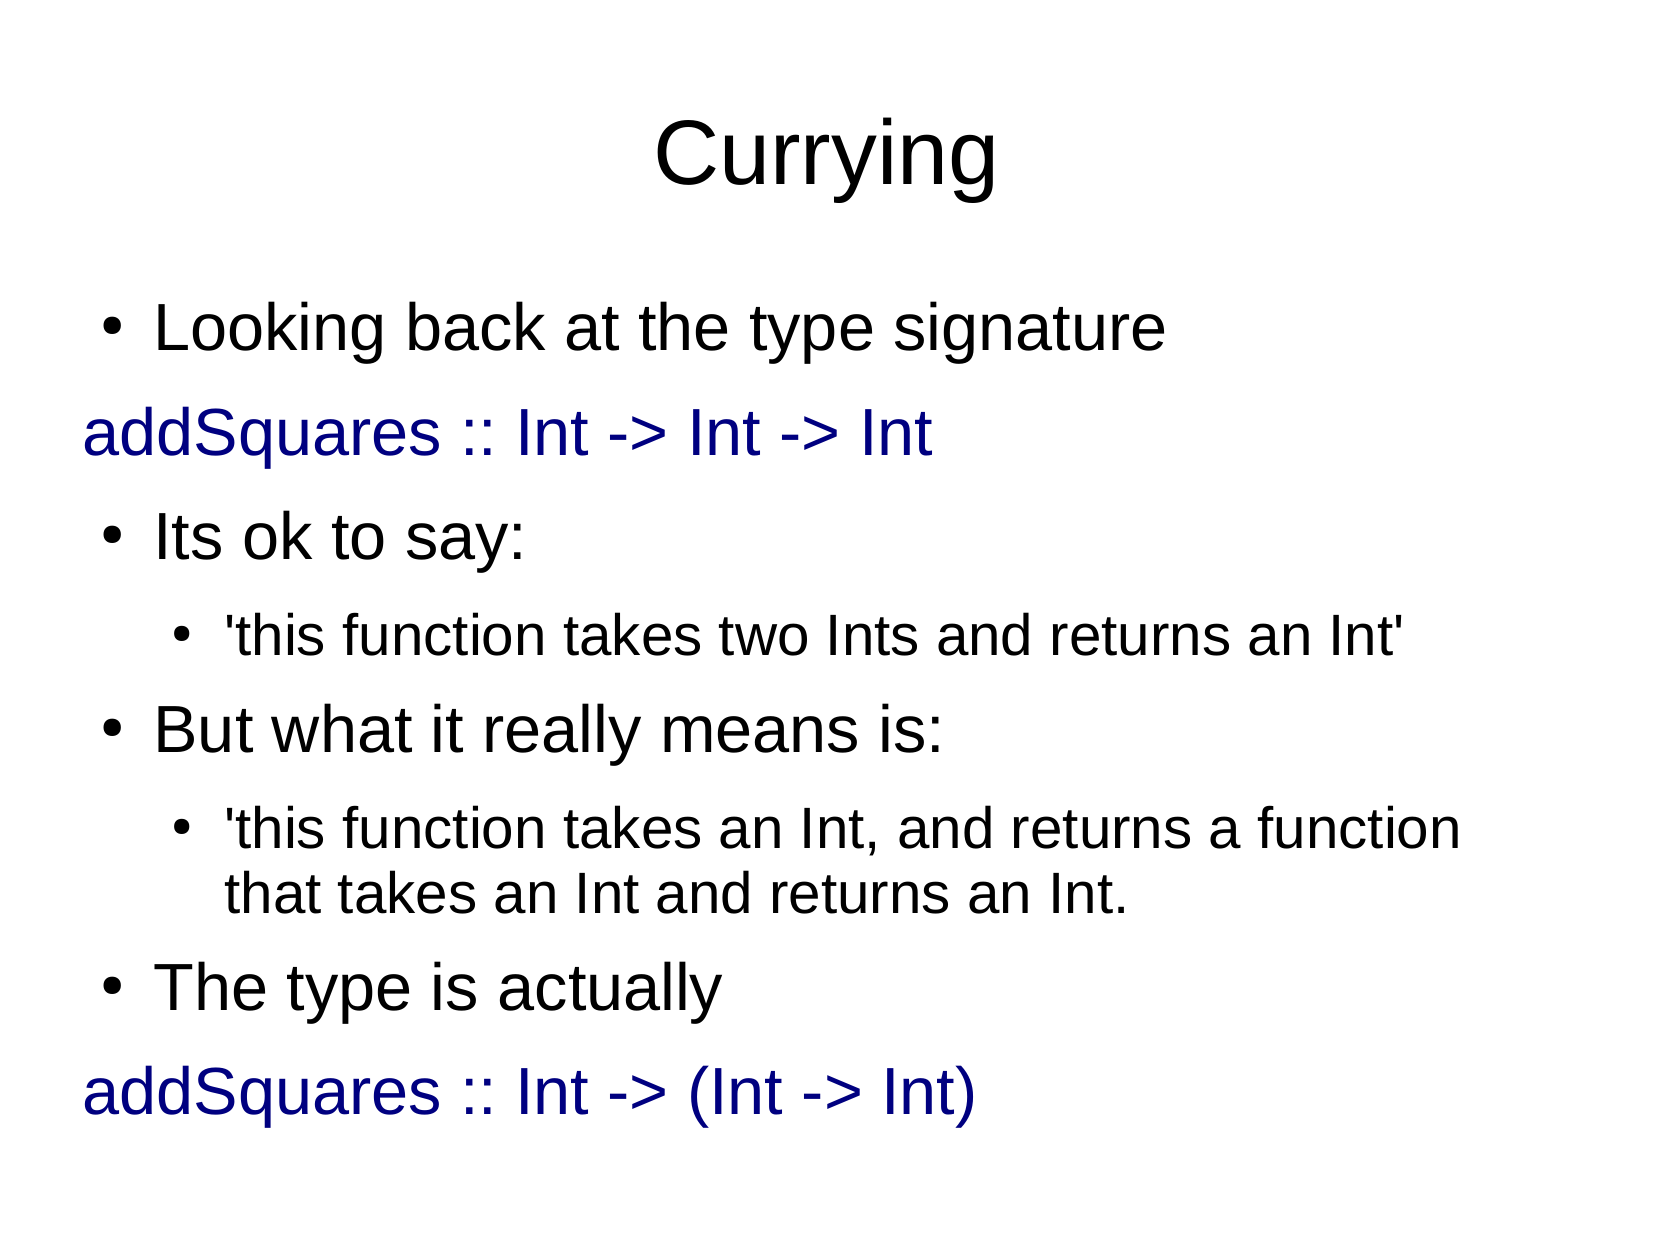

# Currying
Looking back at the type signature
addSquares :: Int -> Int -> Int
Its ok to say:
'this function takes two Ints and returns an Int'
But what it really means is:
'this function takes an Int, and returns a function that takes an Int and returns an Int.
The type is actually
addSquares :: Int -> (Int -> Int)